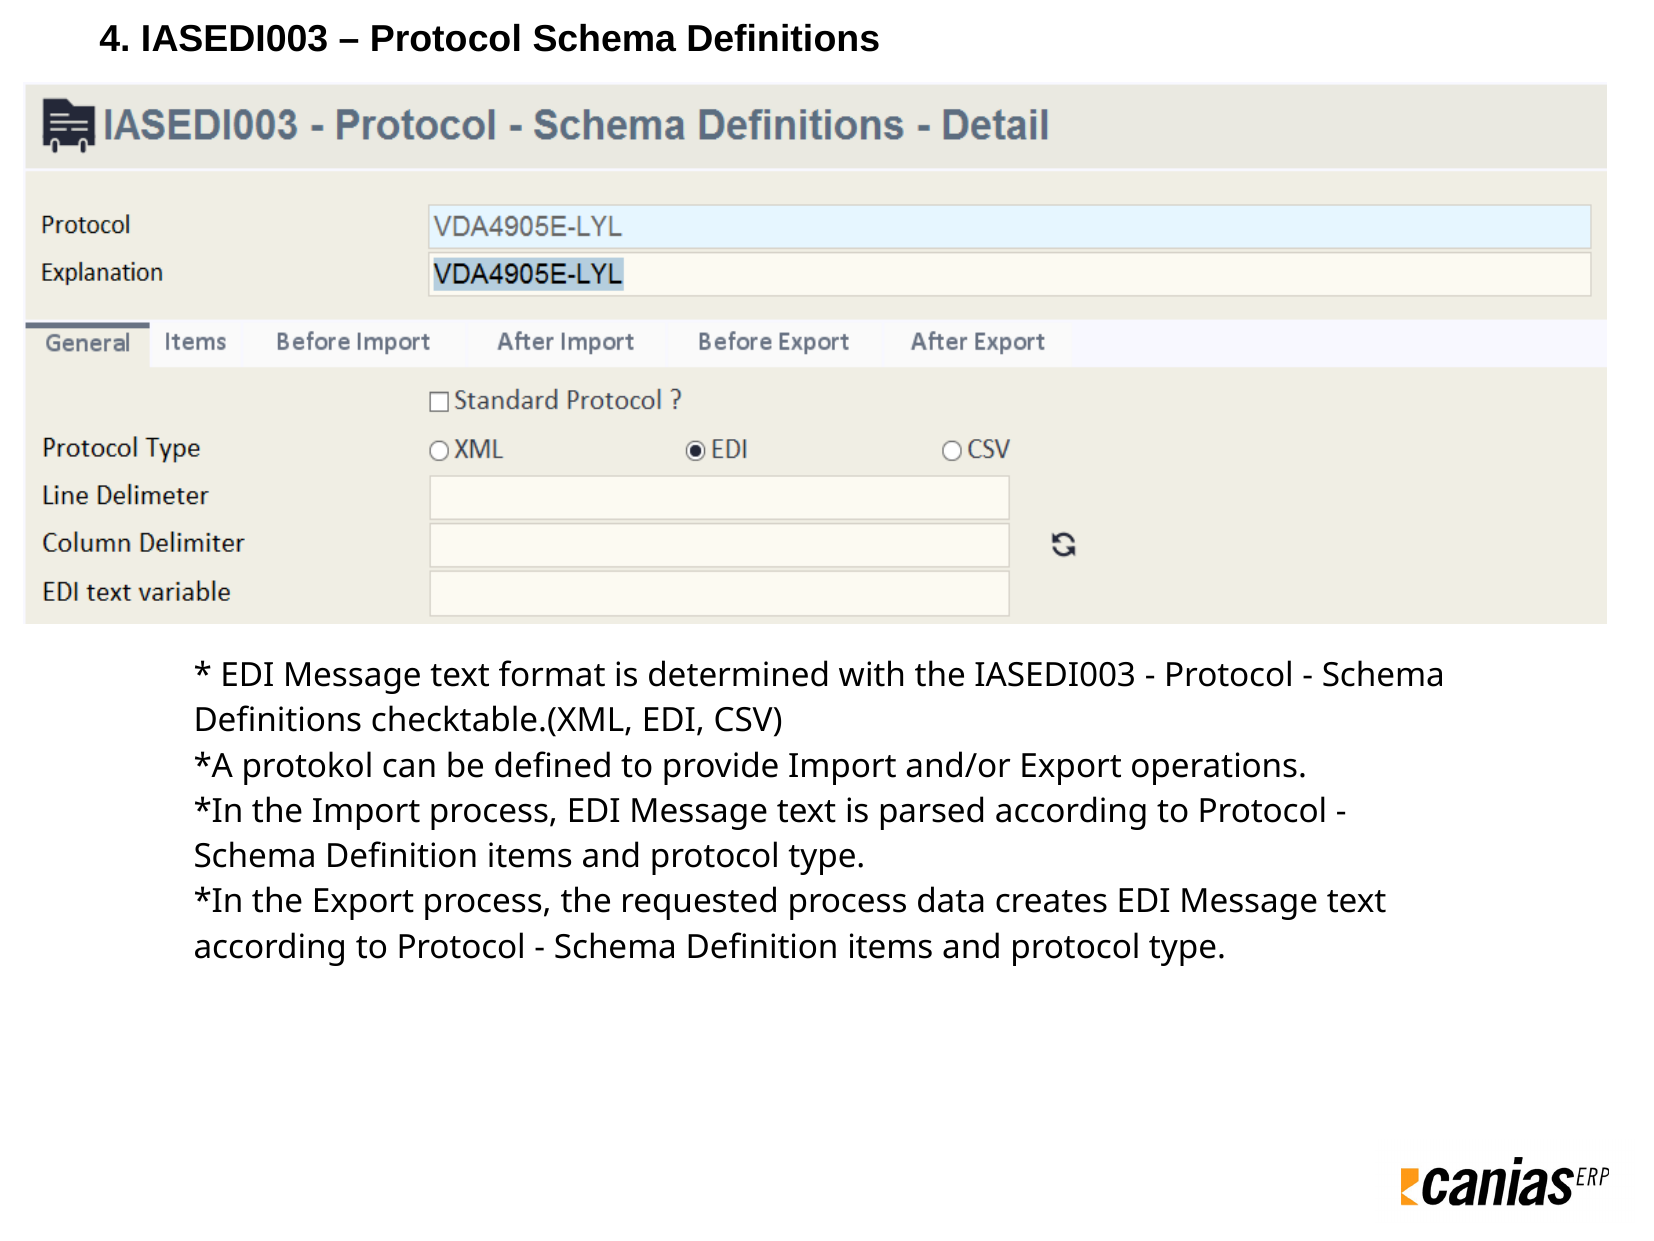

4. IASEDI003 – Protocol Schema Definitions
* EDI Message text format is determined with the IASEDI003 - Protocol - Schema Definitions checktable.(XML, EDI, CSV)
*A protokol can be defined to provide Import and/or Export operations.
*In the Import process, EDI Message text is parsed according to Protocol - Schema Definition items and protocol type.
*In the Export process, the requested process data creates EDI Message text according to Protocol - Schema Definition items and protocol type.